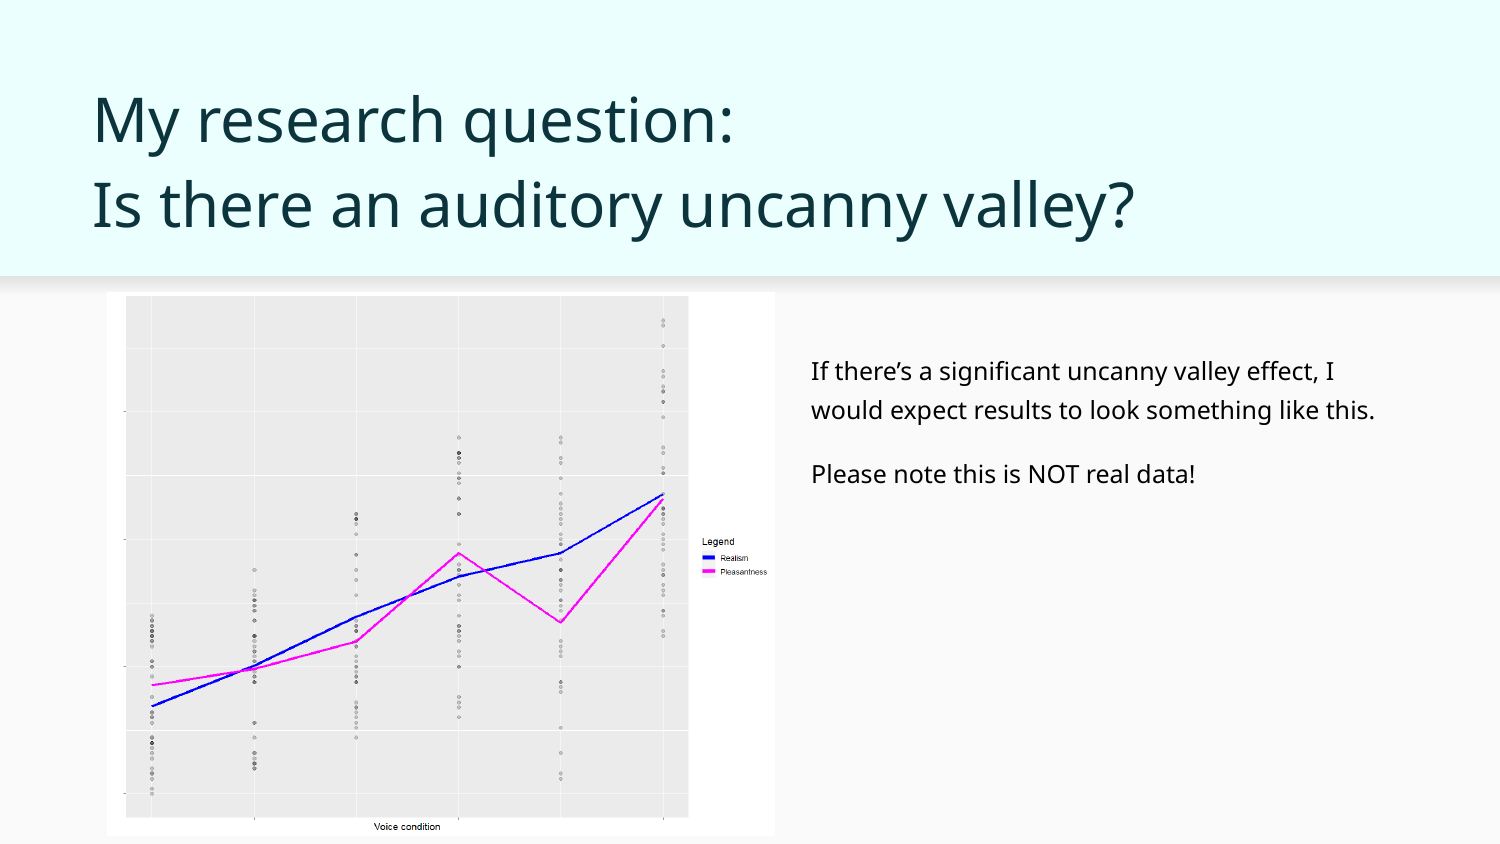

# My research question: Is there an auditory uncanny valley?
If there’s a significant uncanny valley effect, I would expect results to look something like this.
Please note this is NOT real data!